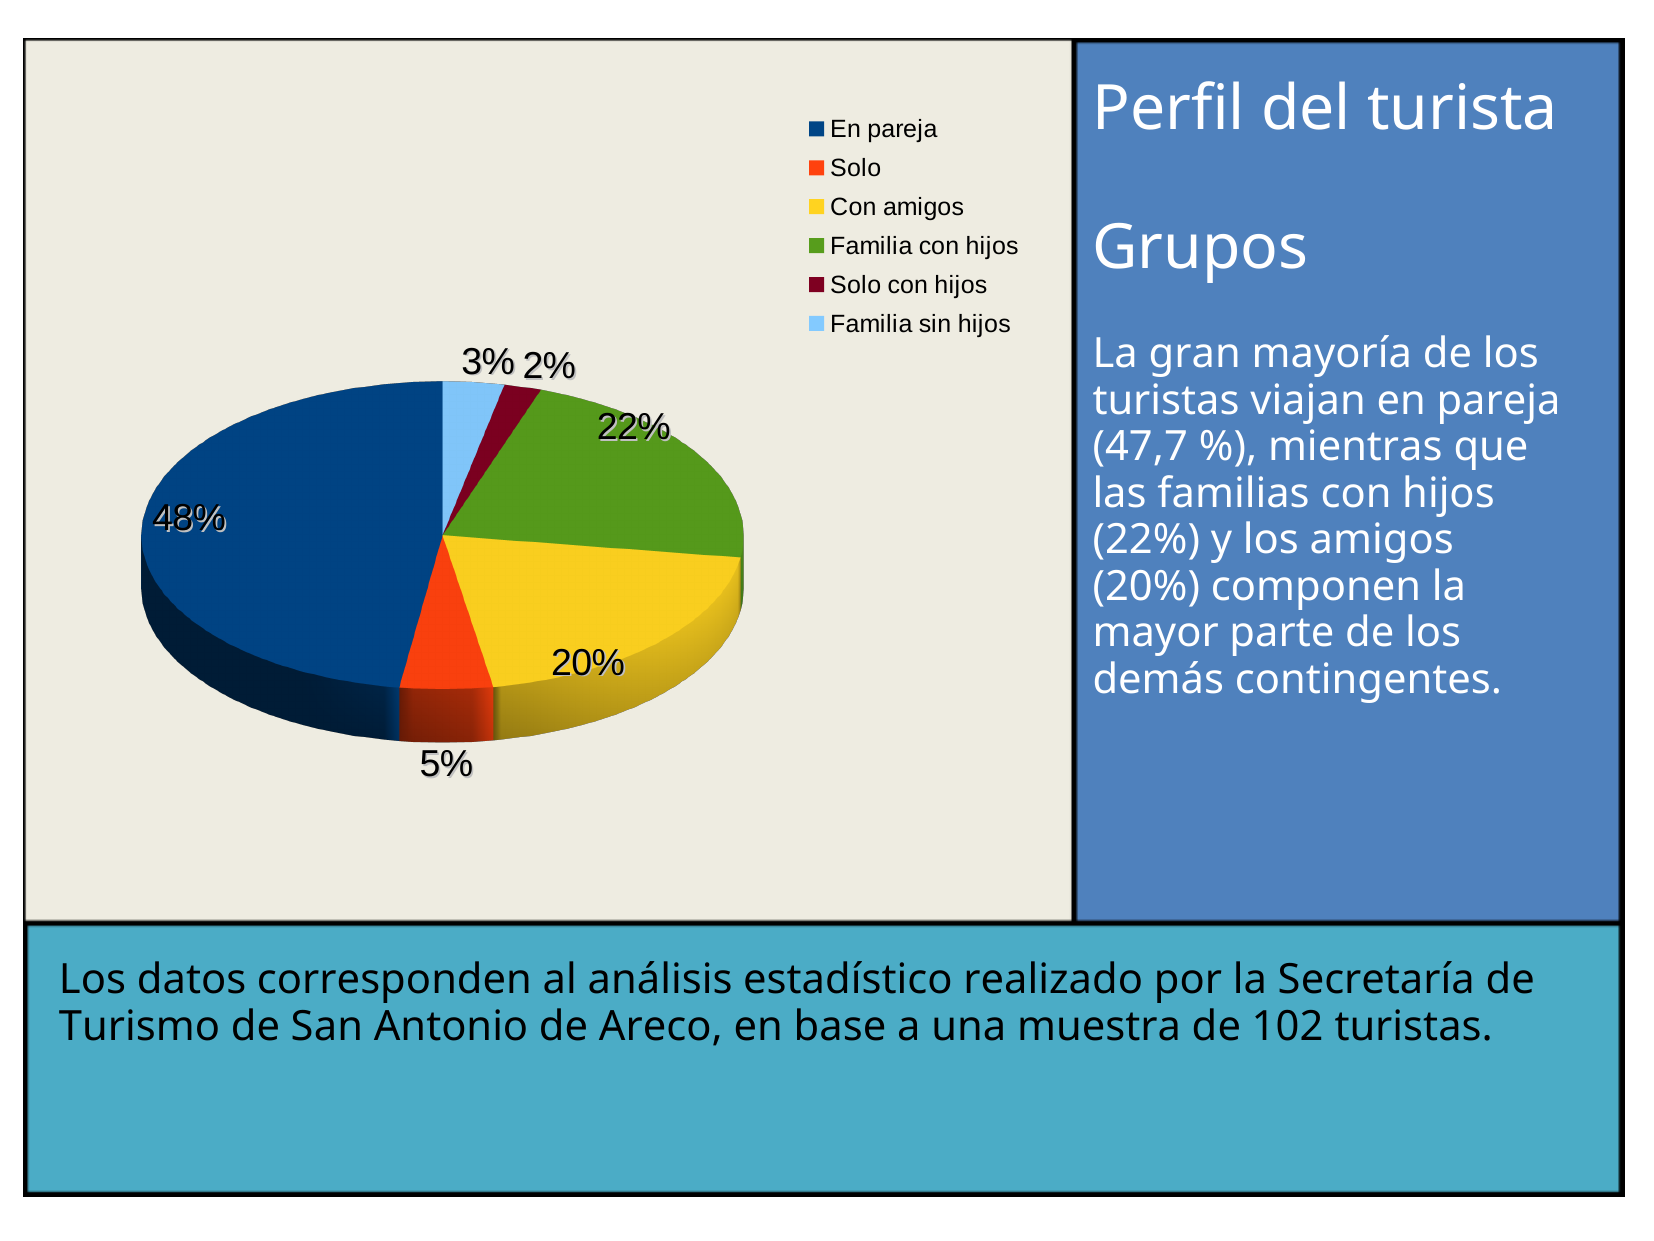

Perfil del turista
Grupos
[unsupported chart]
La gran mayoría de los turistas viajan en pareja (47,7 %), mientras que las familias con hijos (22%) y los amigos (20%) componen la mayor parte de los demás contingentes.
Los datos corresponden al análisis estadístico realizado por la Secretaría de Turismo de San Antonio de Areco, en base a una muestra de 102 turistas.